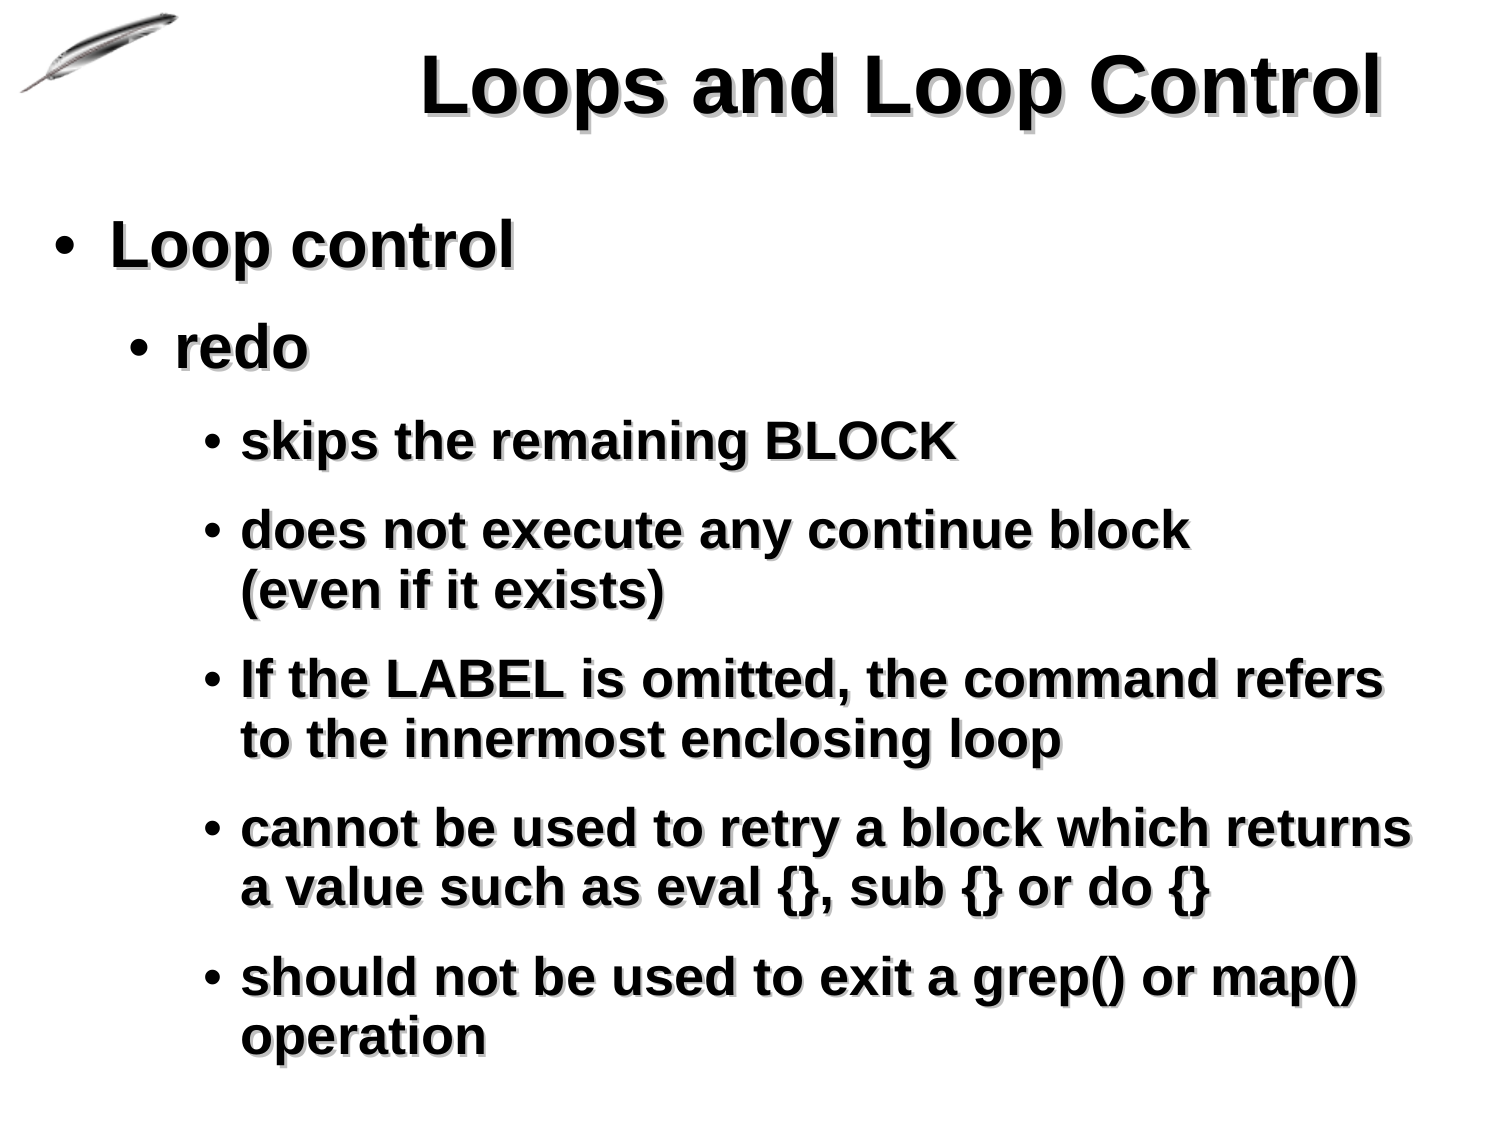

# Loops and Loop Control
Loop control
redo
skips the remaining BLOCK
does not execute any continue block
(even if it exists)
If the LABEL is omitted, the command refers to the innermost enclosing loop
cannot be used to retry a block which returns a value such as eval {}, sub {} or do {}
should not be used to exit a grep() or map() operation